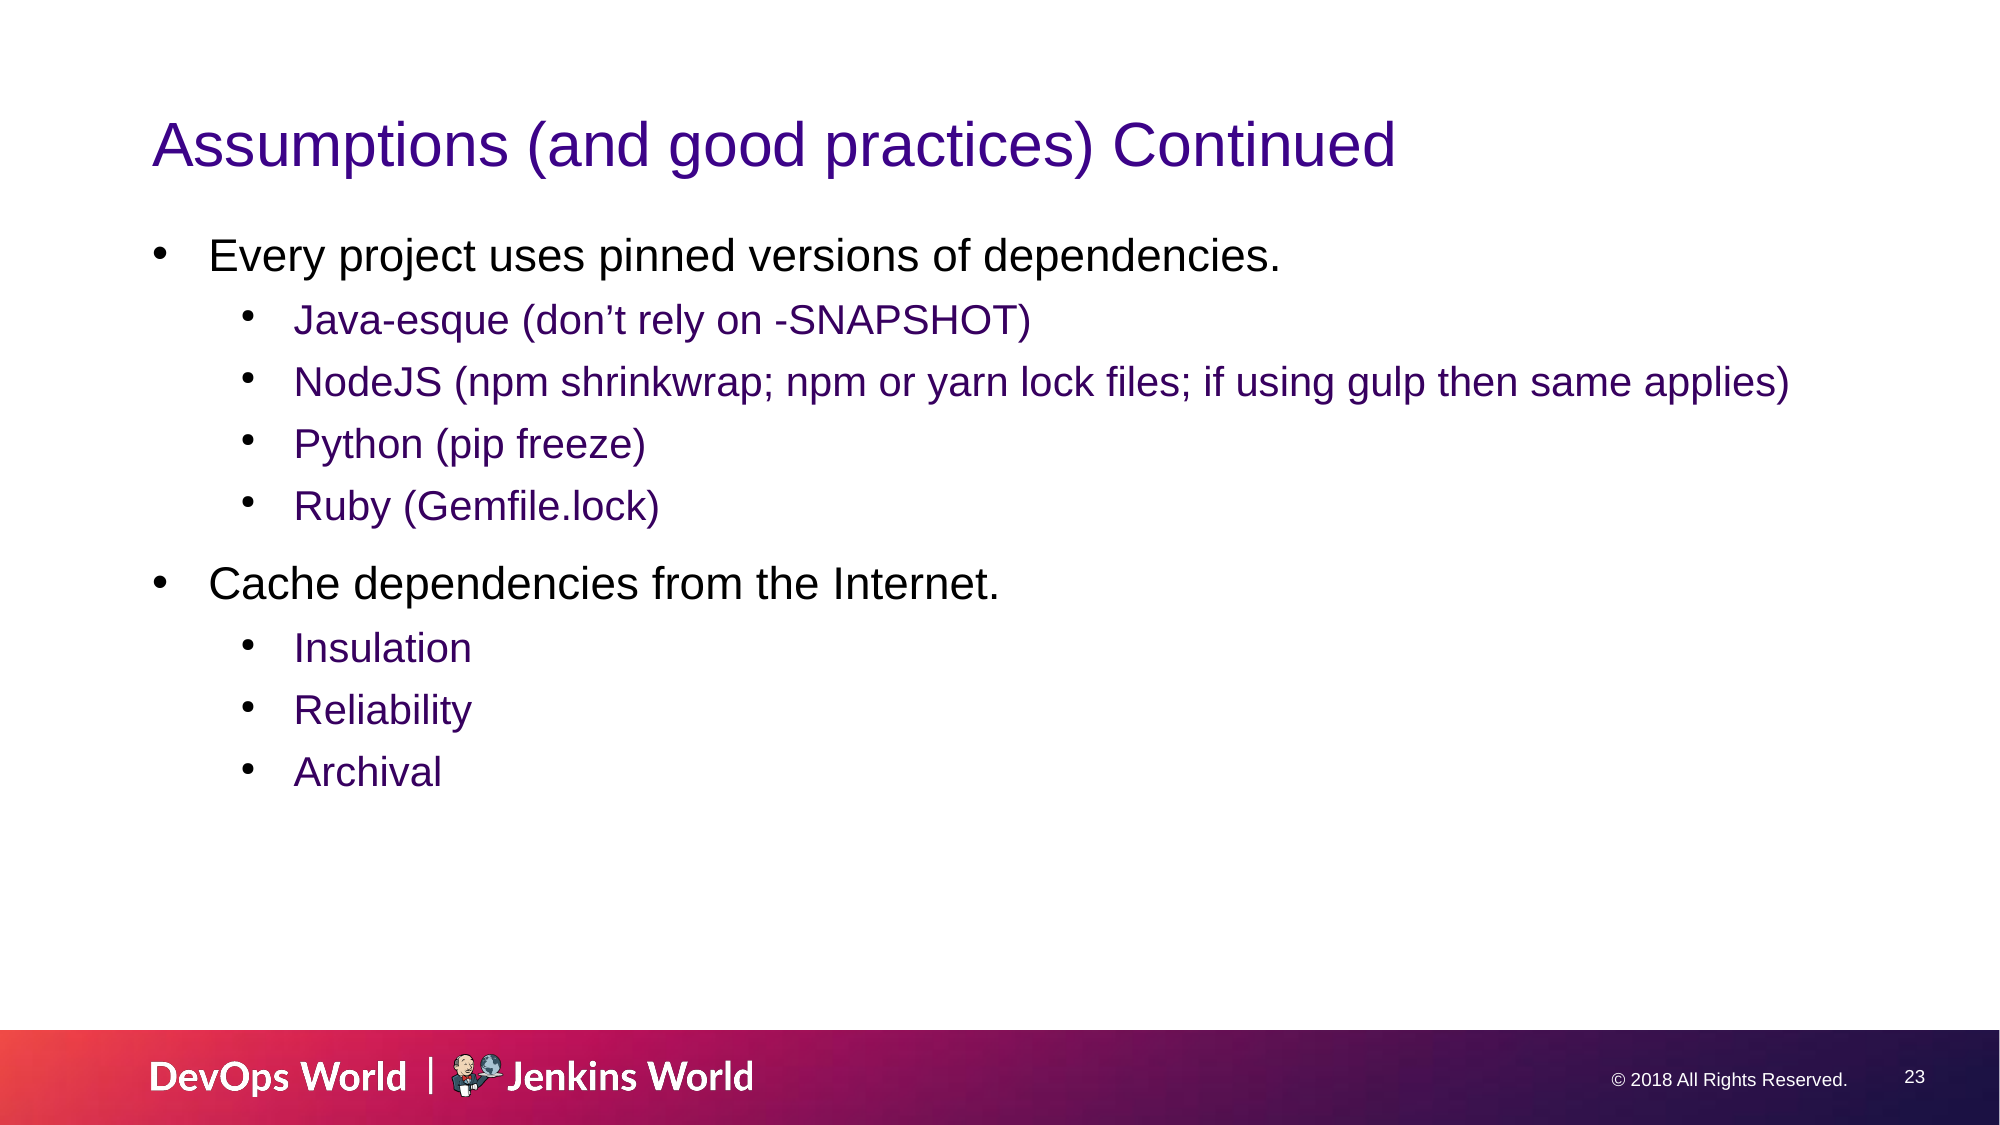

# Assumptions (and good practices) Continued
Every project uses pinned versions of dependencies.
Java-esque (don’t rely on -SNAPSHOT)
NodeJS (npm shrinkwrap; npm or yarn lock files; if using gulp then same applies)
Python (pip freeze)
Ruby (Gemfile.lock)
Cache dependencies from the Internet.
Insulation
Reliability
Archival